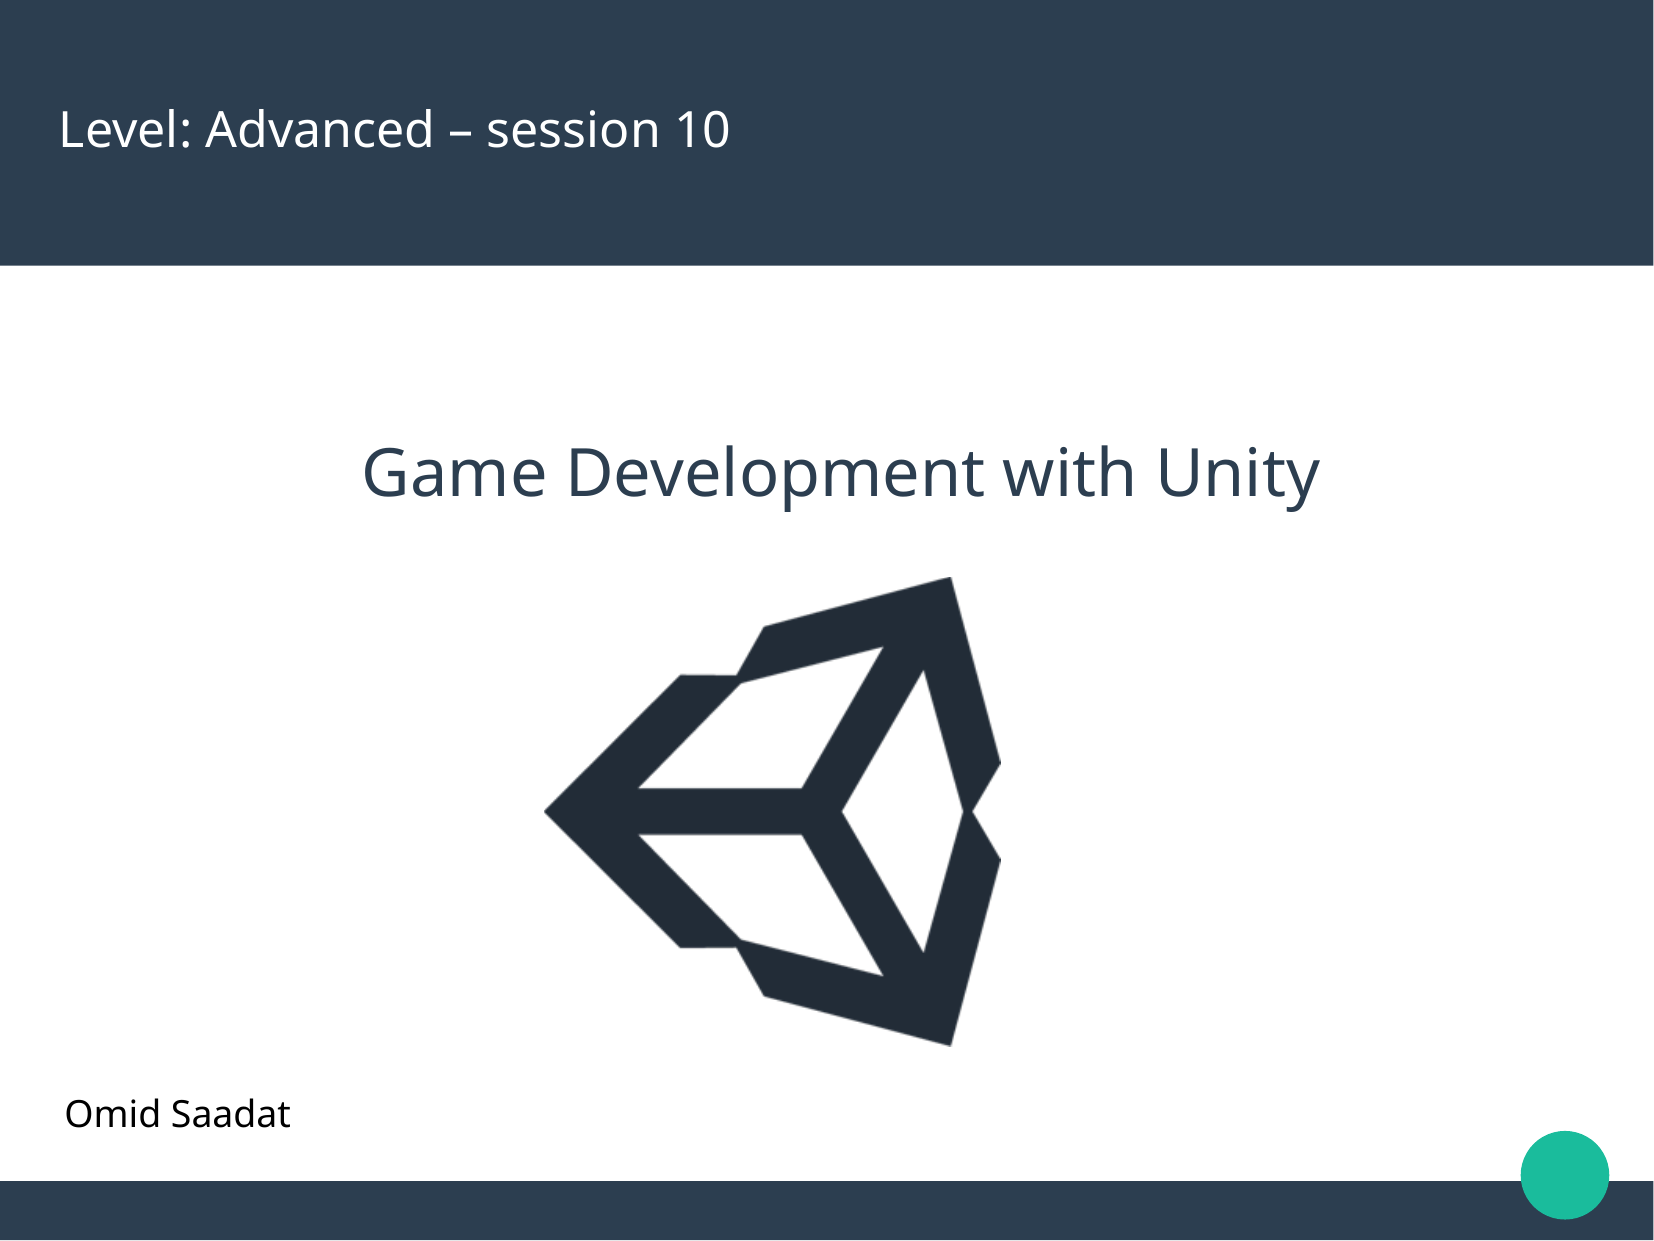

# Level: Advanced – session 10
Game Development with Unity
Omid Saadat